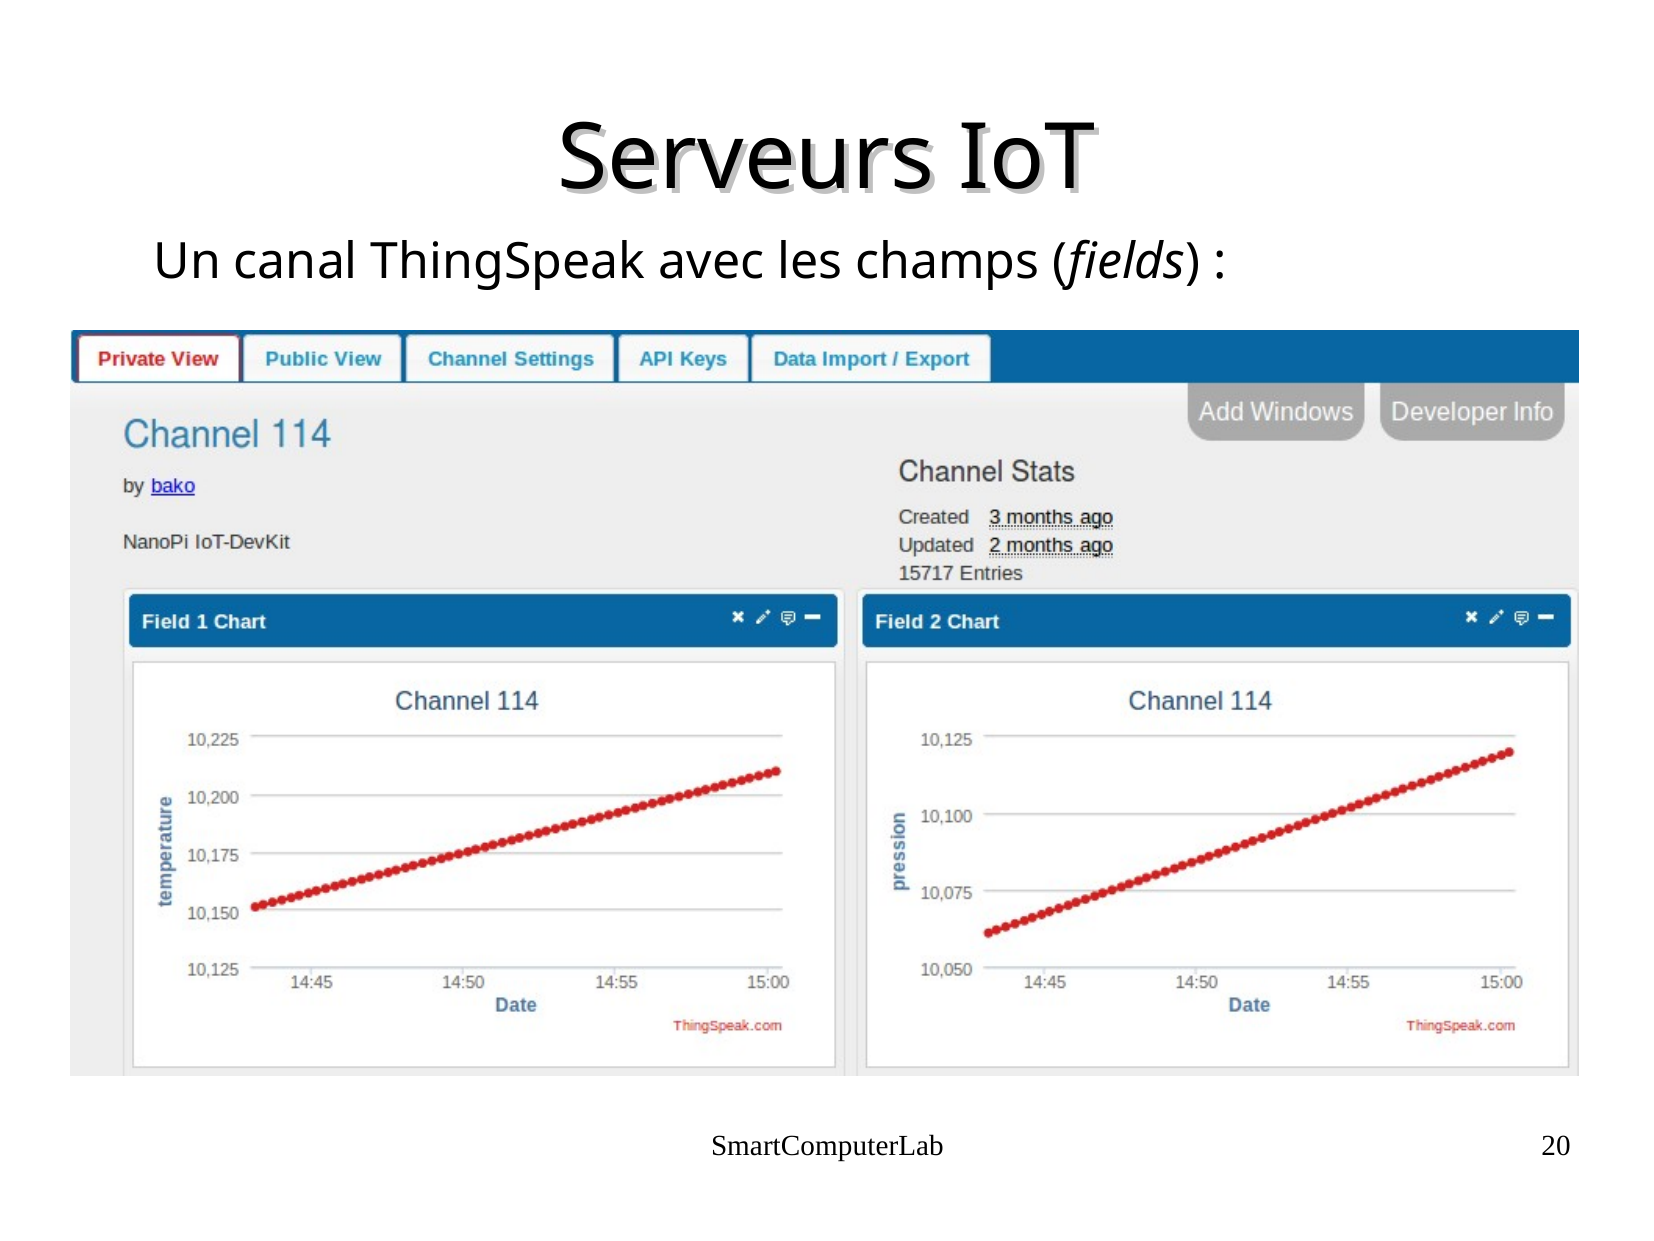

# Serveurs IoT
Un canal ThingSpeak avec les champs (fields) :
SmartComputerLab
20